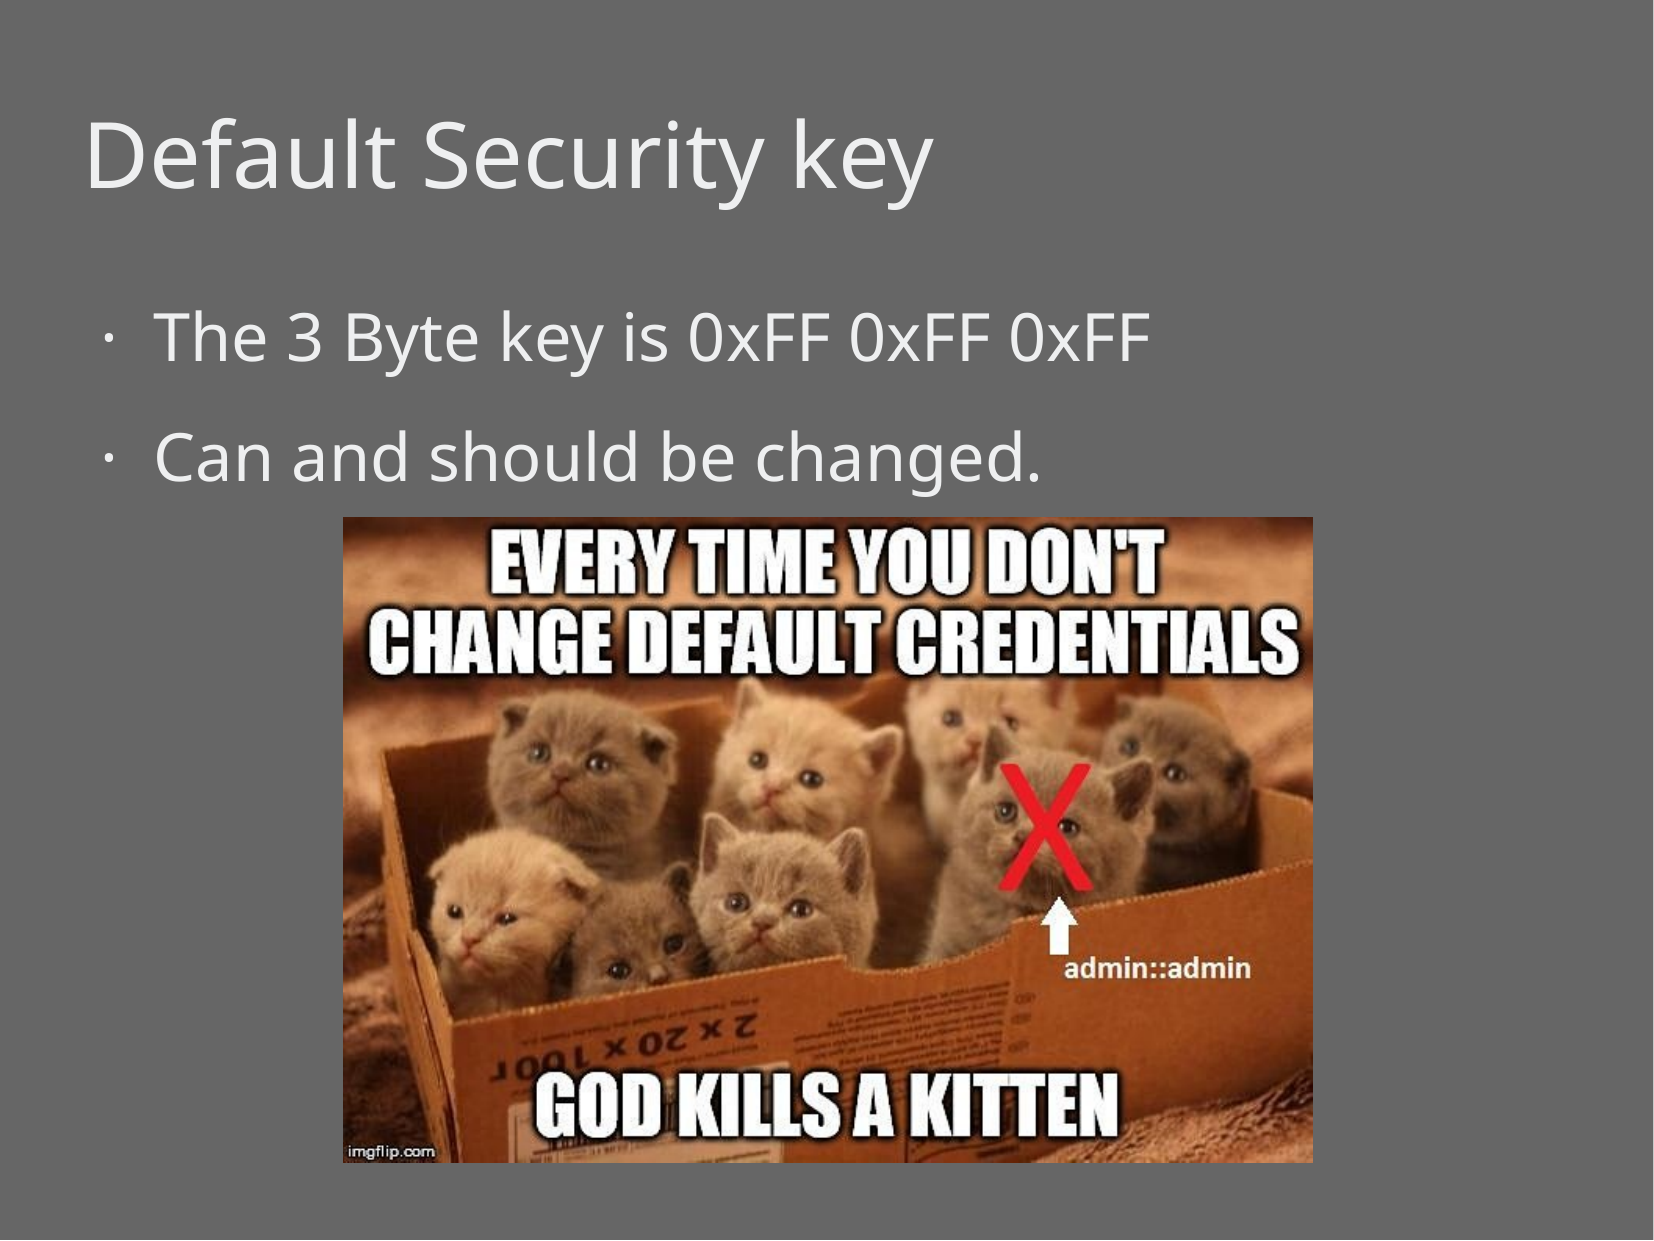

# Default Security key
The 3 Byte key is 0xFF 0xFF 0xFF
Can and should be changed.